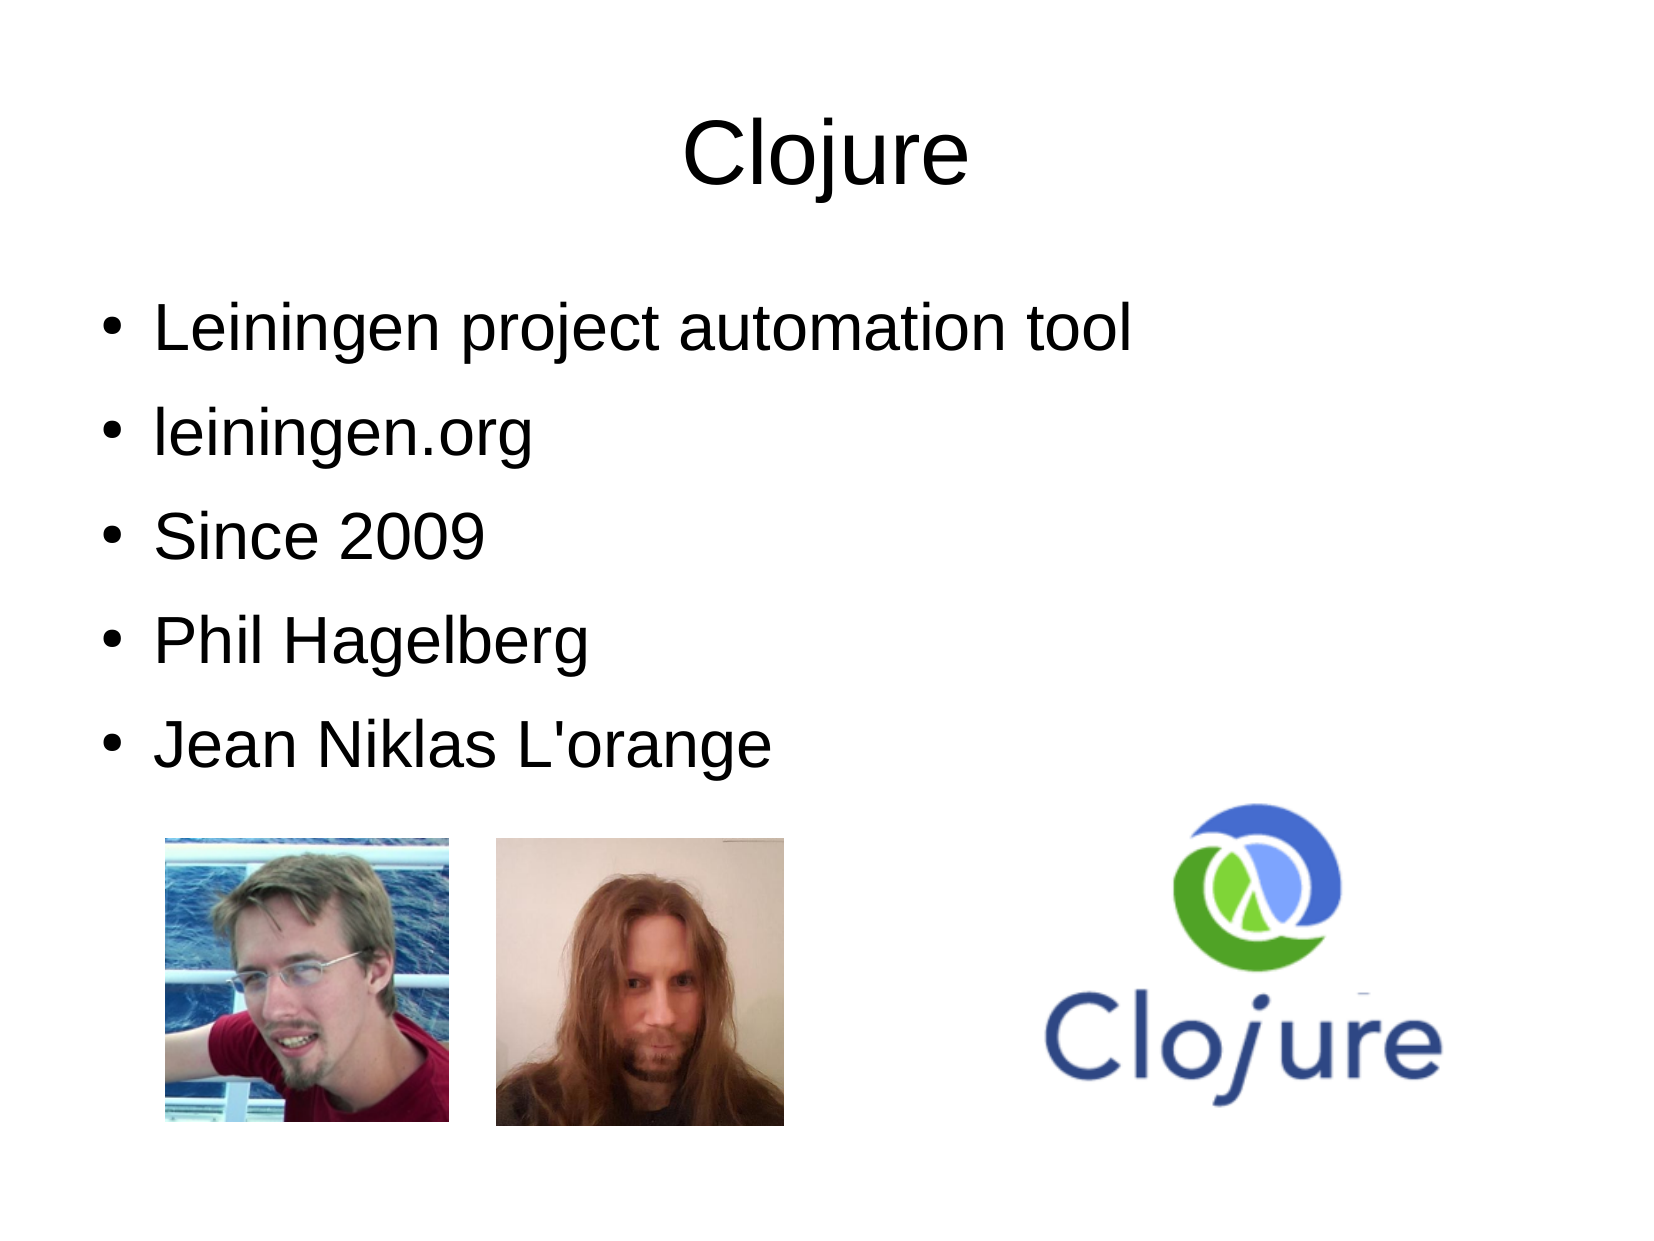

# Clojure
Leiningen project automation tool
leiningen.org
Since 2009
Phil Hagelberg
Jean Niklas L'orange